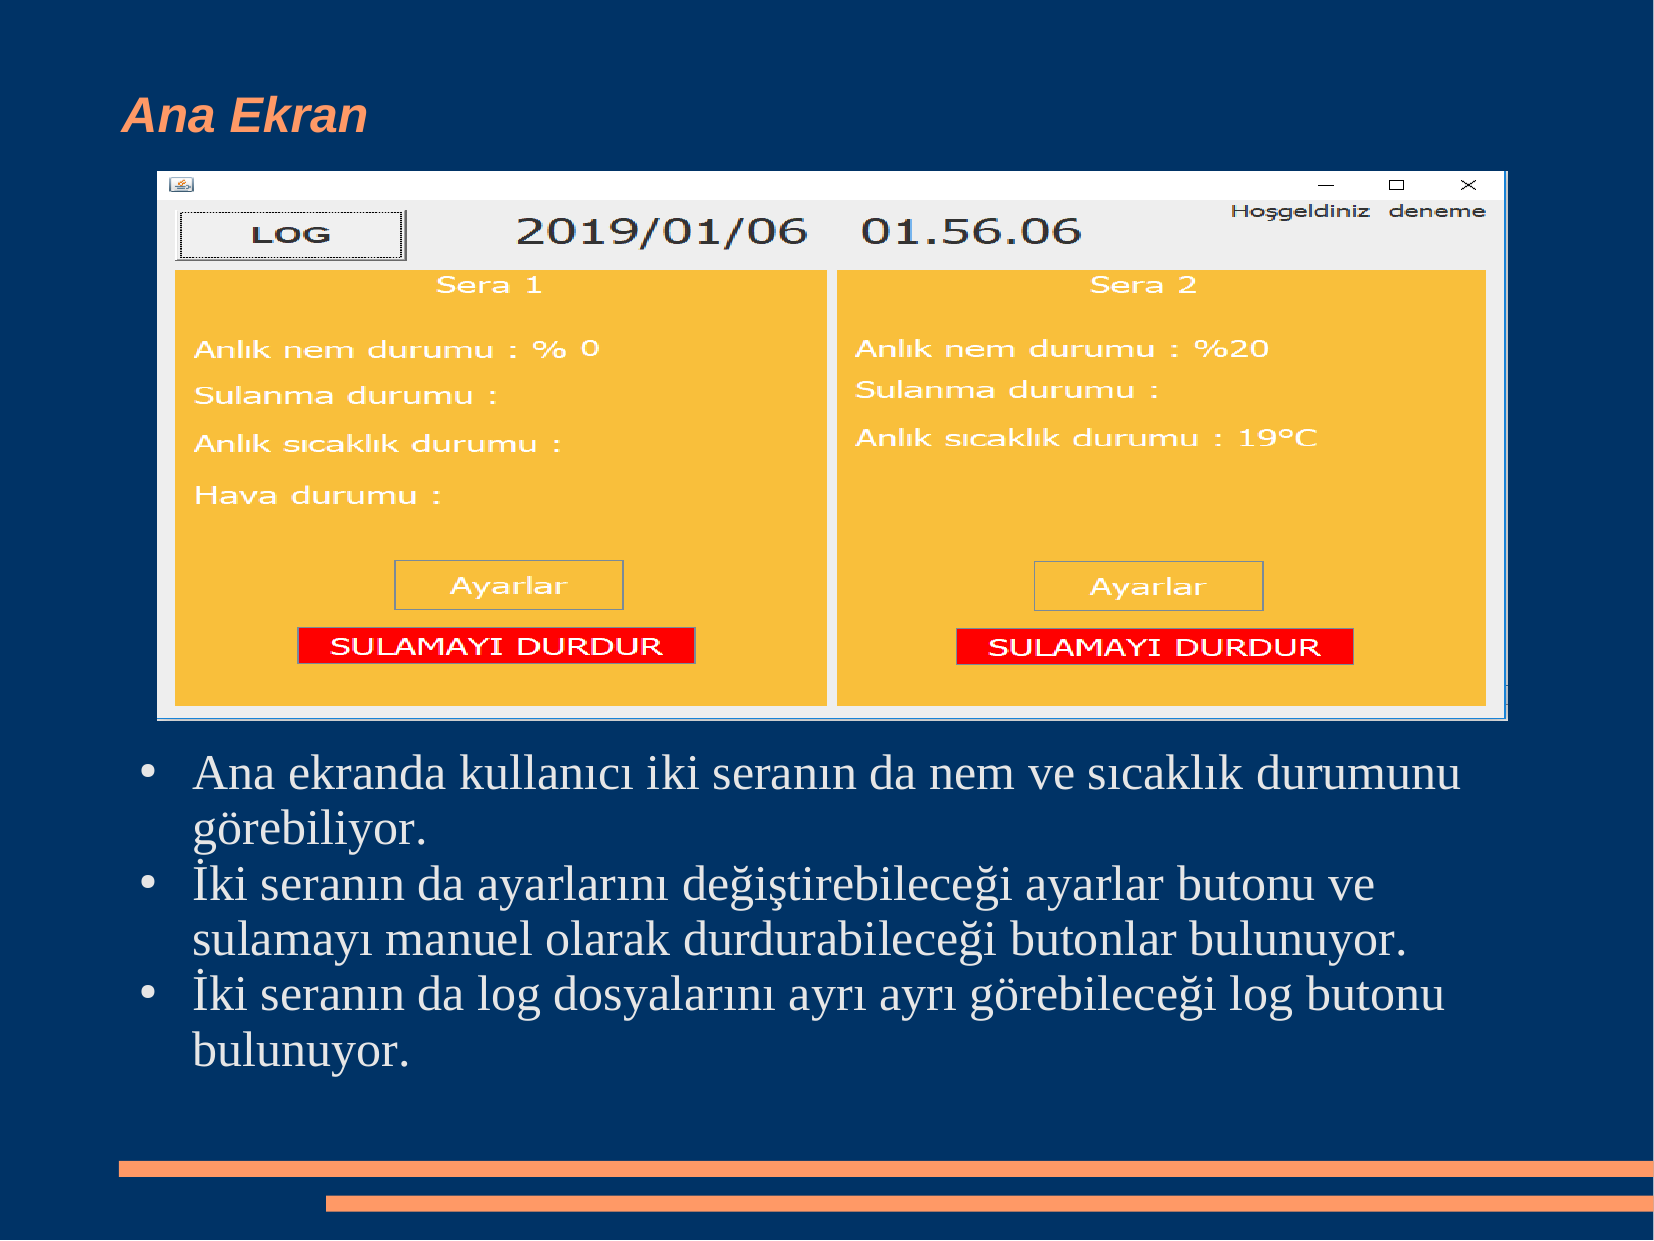

# Ana Ekran
Ana ekranda kullanıcı iki seranın da nem ve sıcaklık durumunu görebiliyor.
İki seranın da ayarlarını değiştirebileceği ayarlar butonu ve sulamayı manuel olarak durdurabileceği butonlar bulunuyor.
İki seranın da log dosyalarını ayrı ayrı görebileceği log butonu bulunuyor.